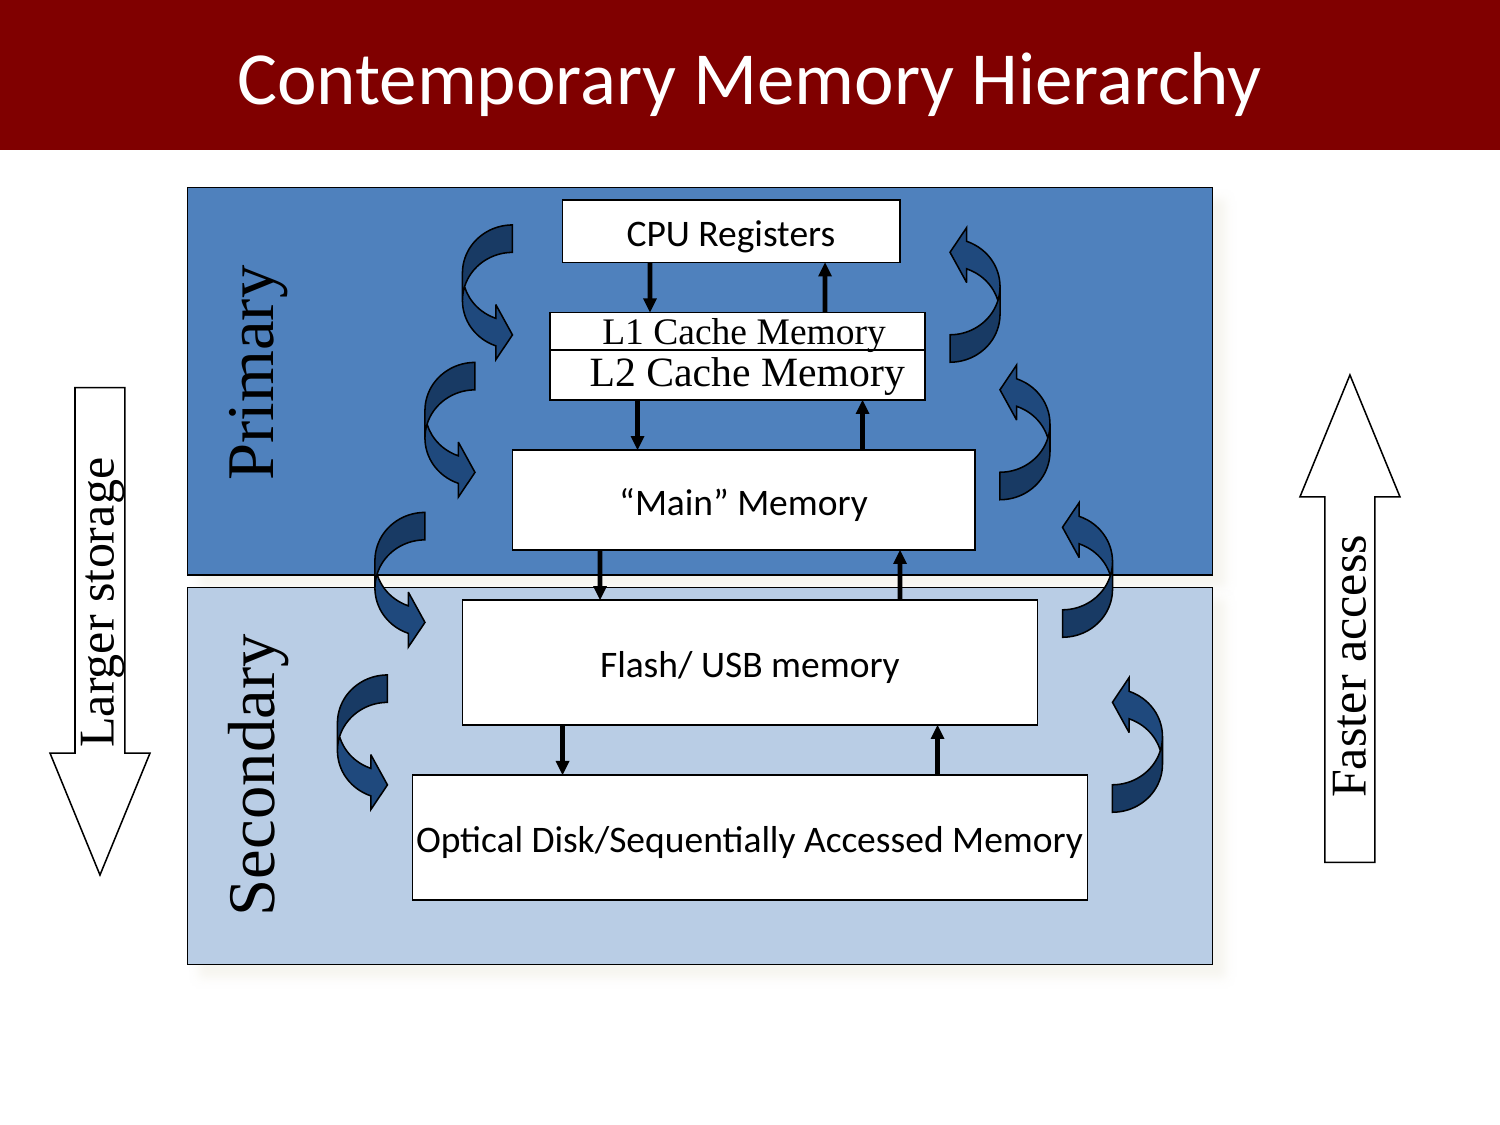

# Contemporary Memory Hierarchy
CPU Registers
Primary
L1 Cache Memory
L2 Cache Memory
“Main” Memory
Larger storage
Flash/ USB memory
Faster access
Secondary
Optical Disk/Sequentially Accessed Memory